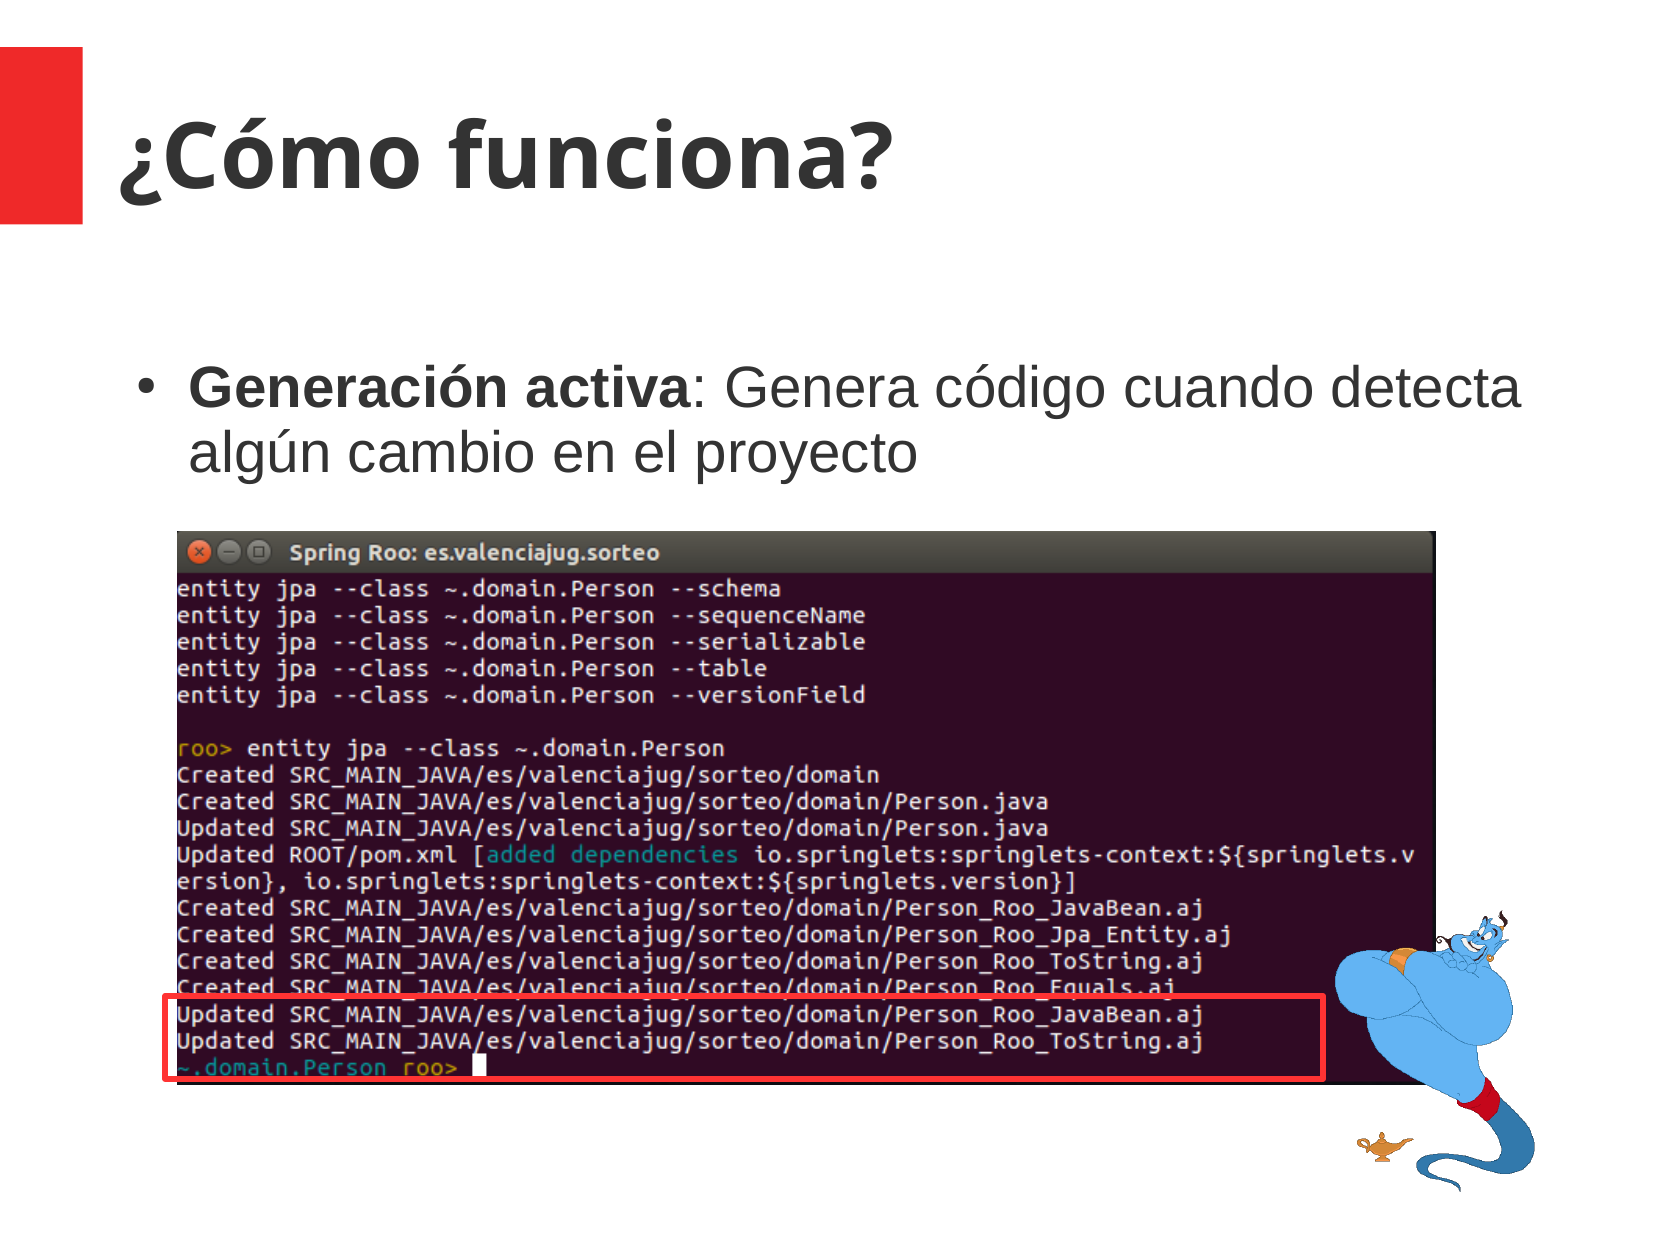

# ¿Cómo funciona?
Generación activa: Genera código cuando detecta algún cambio en el proyecto